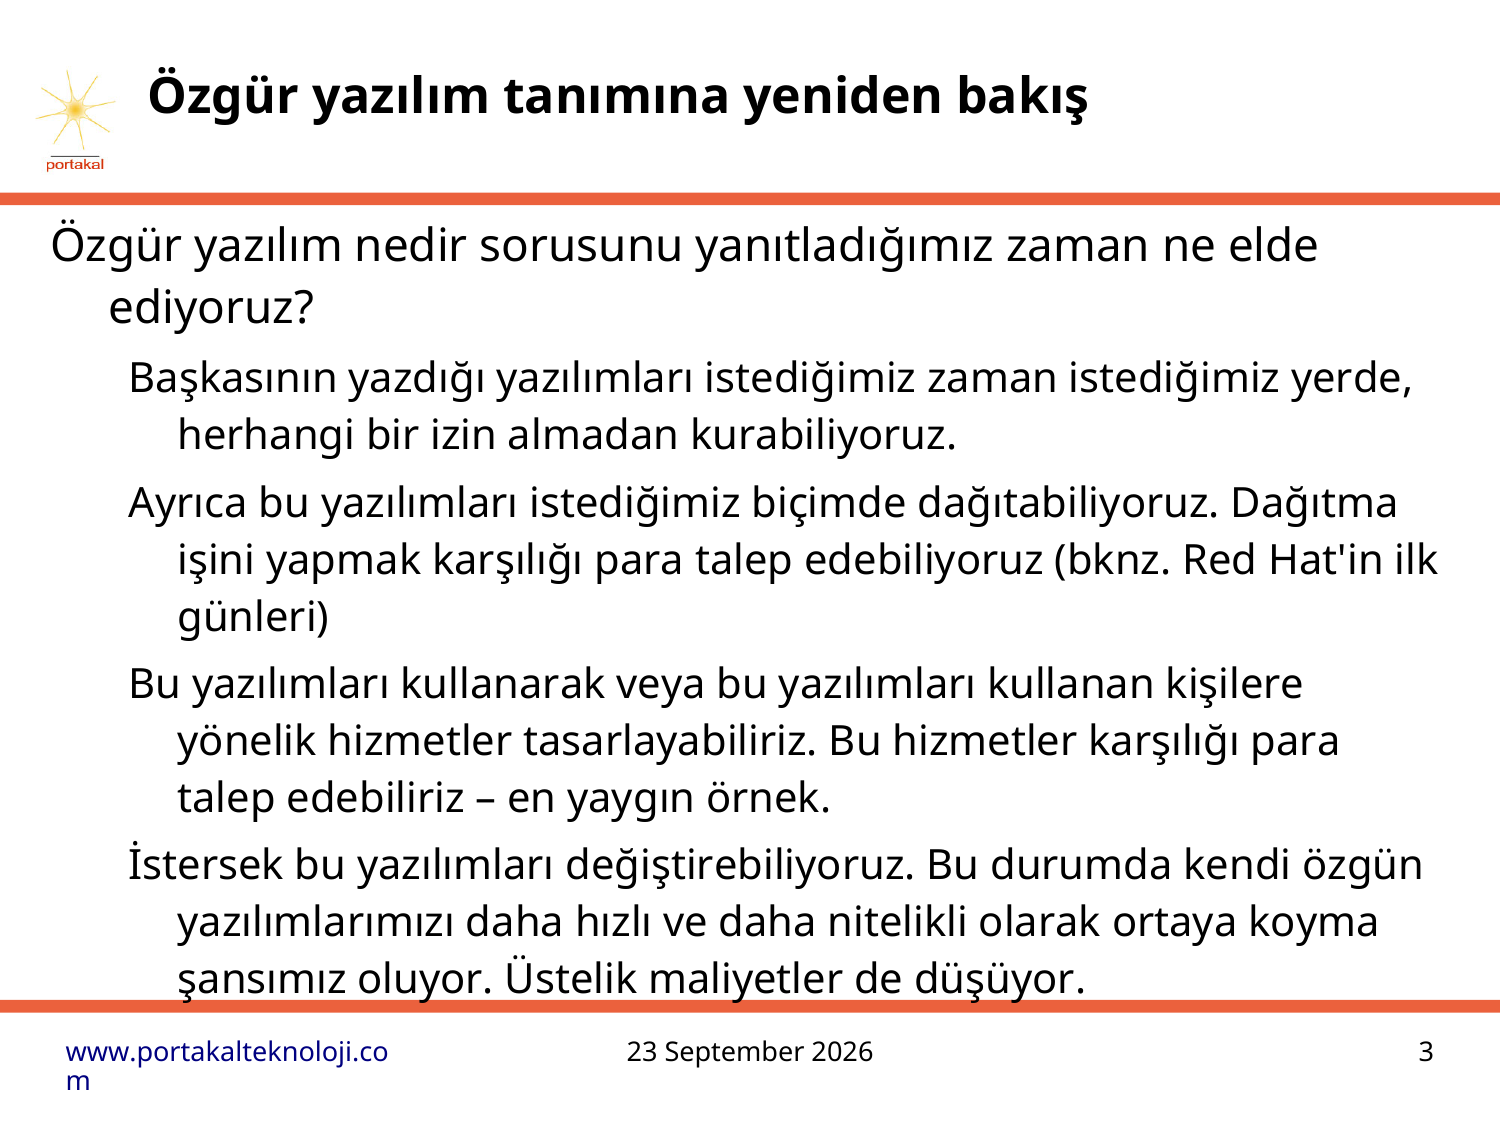

# Özgür yazılım tanımına yeniden bakış
Özgür yazılım nedir sorusunu yanıtladığımız zaman ne elde ediyoruz?
Başkasının yazdığı yazılımları istediğimiz zaman istediğimiz yerde, herhangi bir izin almadan kurabiliyoruz.
Ayrıca bu yazılımları istediğimiz biçimde dağıtabiliyoruz. Dağıtma işini yapmak karşılığı para talep edebiliyoruz (bknz. Red Hat'in ilk günleri)
Bu yazılımları kullanarak veya bu yazılımları kullanan kişilere yönelik hizmetler tasarlayabiliriz. Bu hizmetler karşılığı para talep edebiliriz – en yaygın örnek.
İstersek bu yazılımları değiştirebiliyoruz. Bu durumda kendi özgün yazılımlarımızı daha hızlı ve daha nitelikli olarak ortaya koyma şansımız oluyor. Üstelik maliyetler de düşüyor.